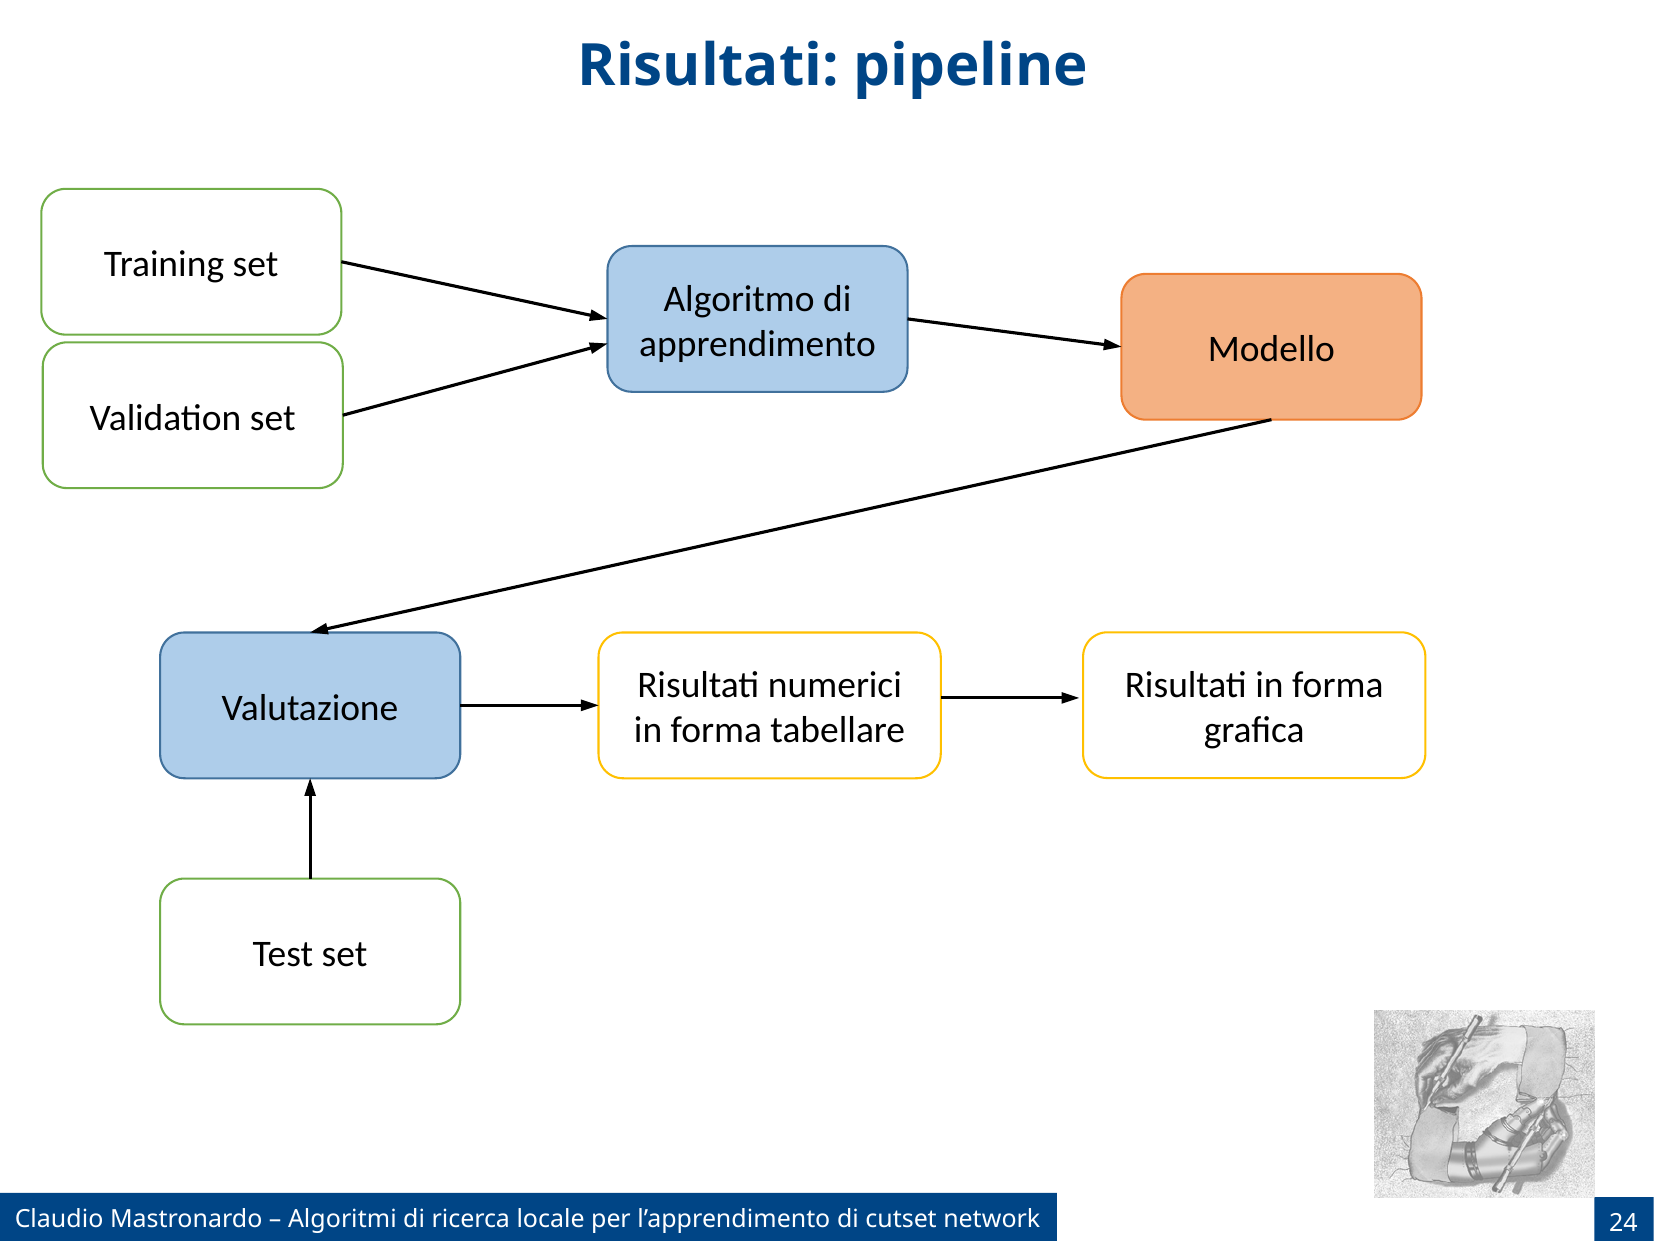

# Risultati: pipeline
Training set
Algoritmo di
apprendimento
Modello
Validation set
Risultati in forma grafica
Valutazione
Risultati numerici in forma tabellare
Test set